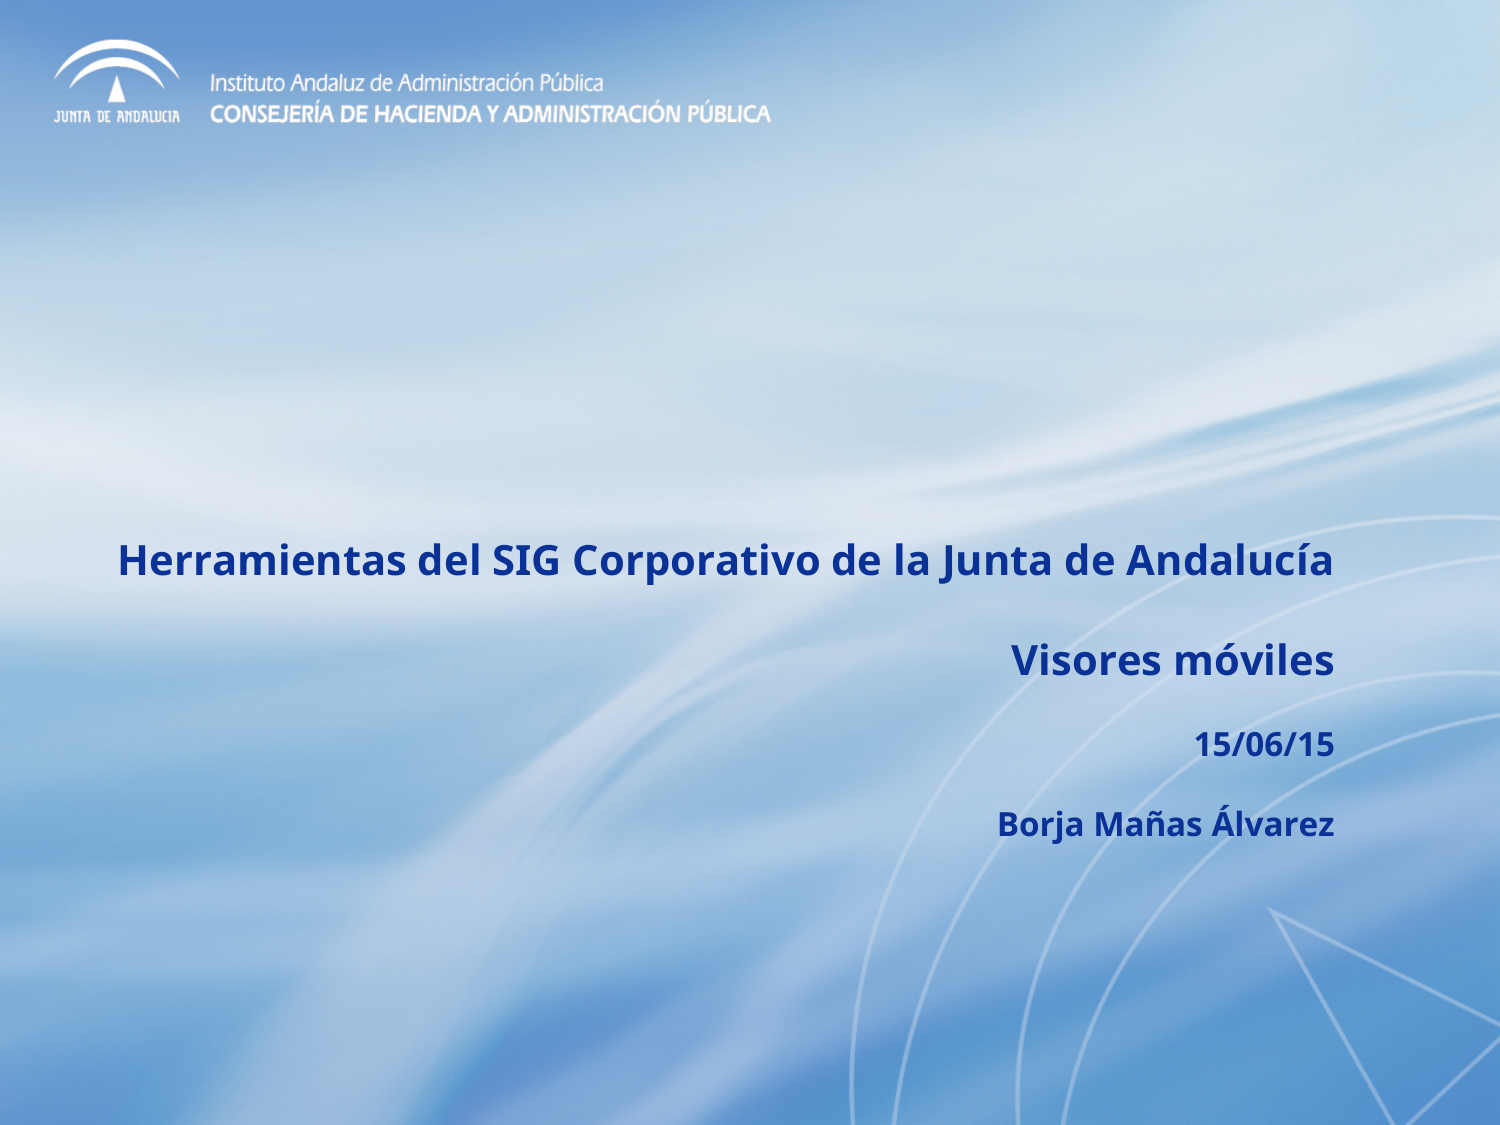

# Herramientas del SIG Corporativo de la Junta de Andalucía Visores móviles 15/06/15 Borja Mañas Álvarez